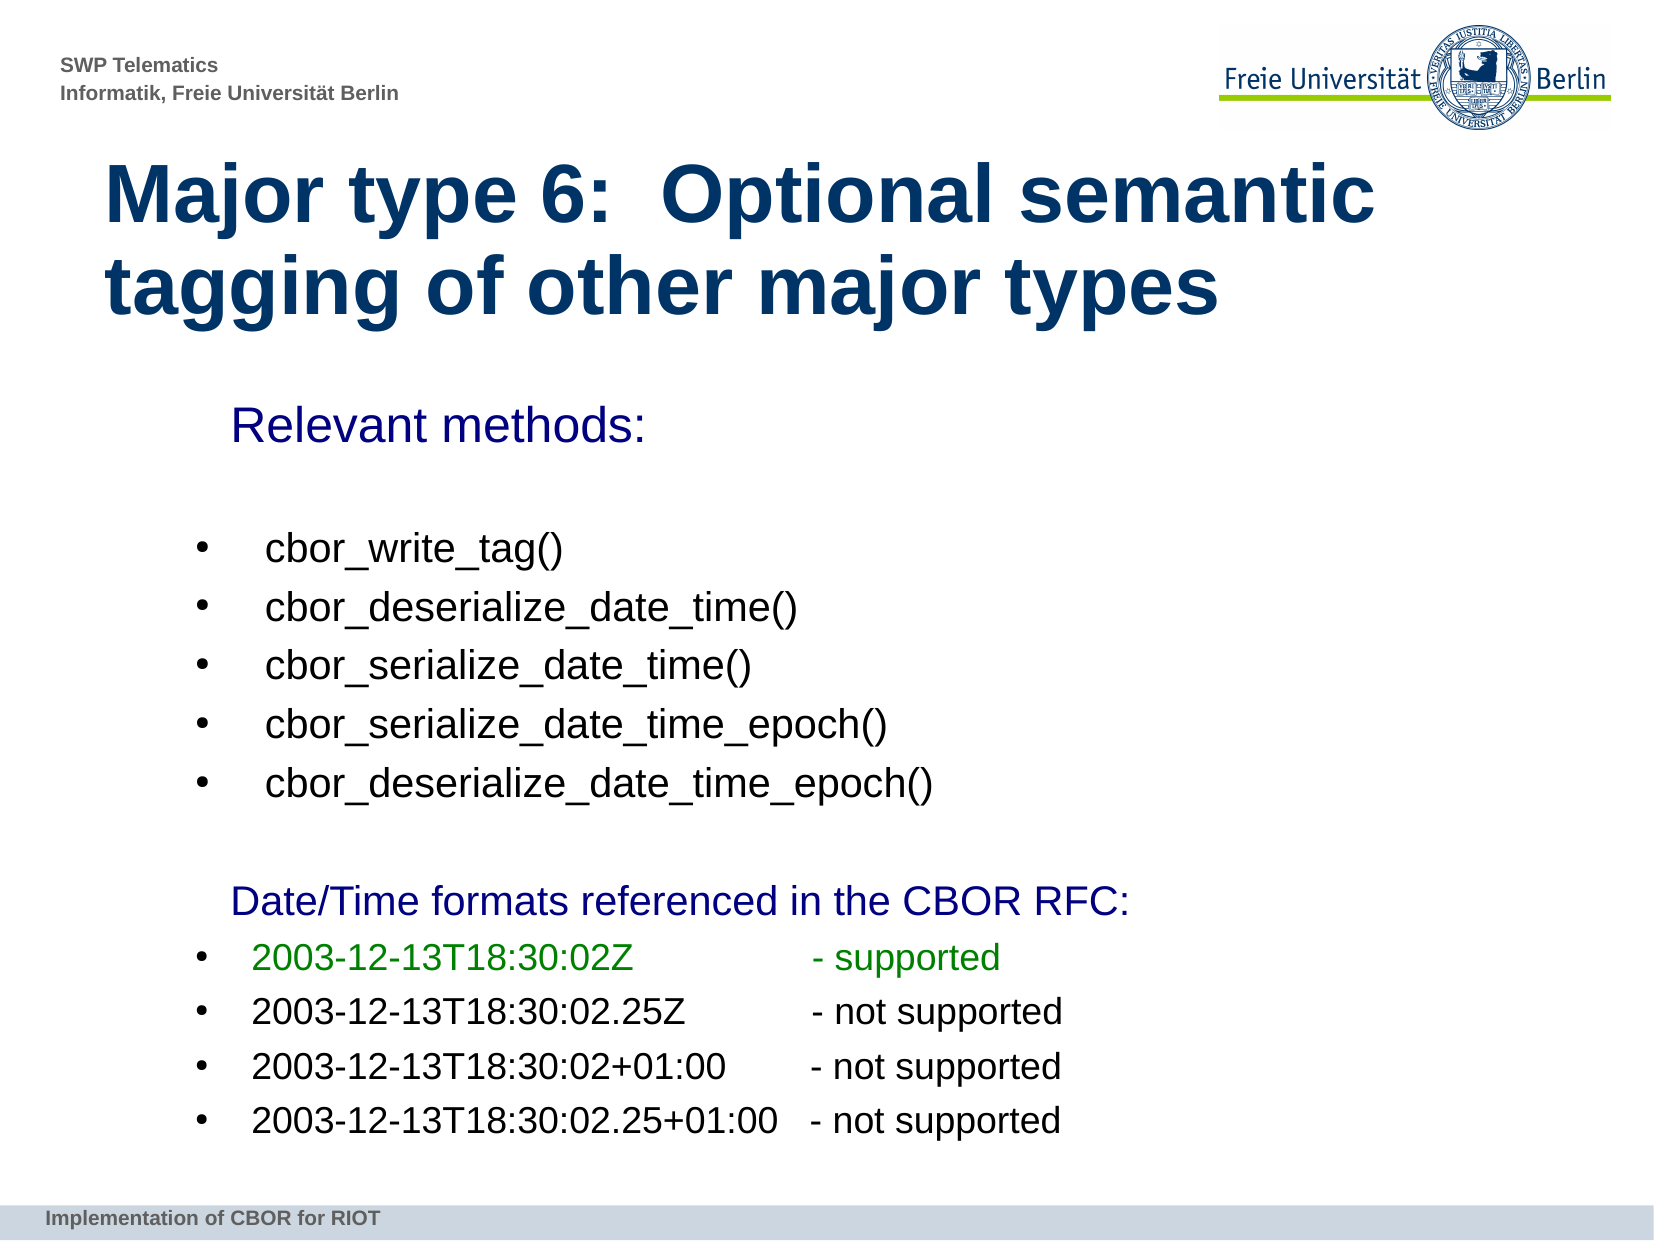

# Major type 6: Optional semantic tagging of other major types
Relevant methods:
 cbor_write_tag()
 cbor_deserialize_date_time()
 cbor_serialize_date_time()
 cbor_serialize_date_time_epoch()
 cbor_deserialize_date_time_epoch()
Date/Time formats referenced in the CBOR RFC:
 2003-12-13T18:30:02Z - supported
 2003-12-13T18:30:02.25Z - not supported
 2003-12-13T18:30:02+01:00 - not supported
 2003-12-13T18:30:02.25+01:00 - not supported